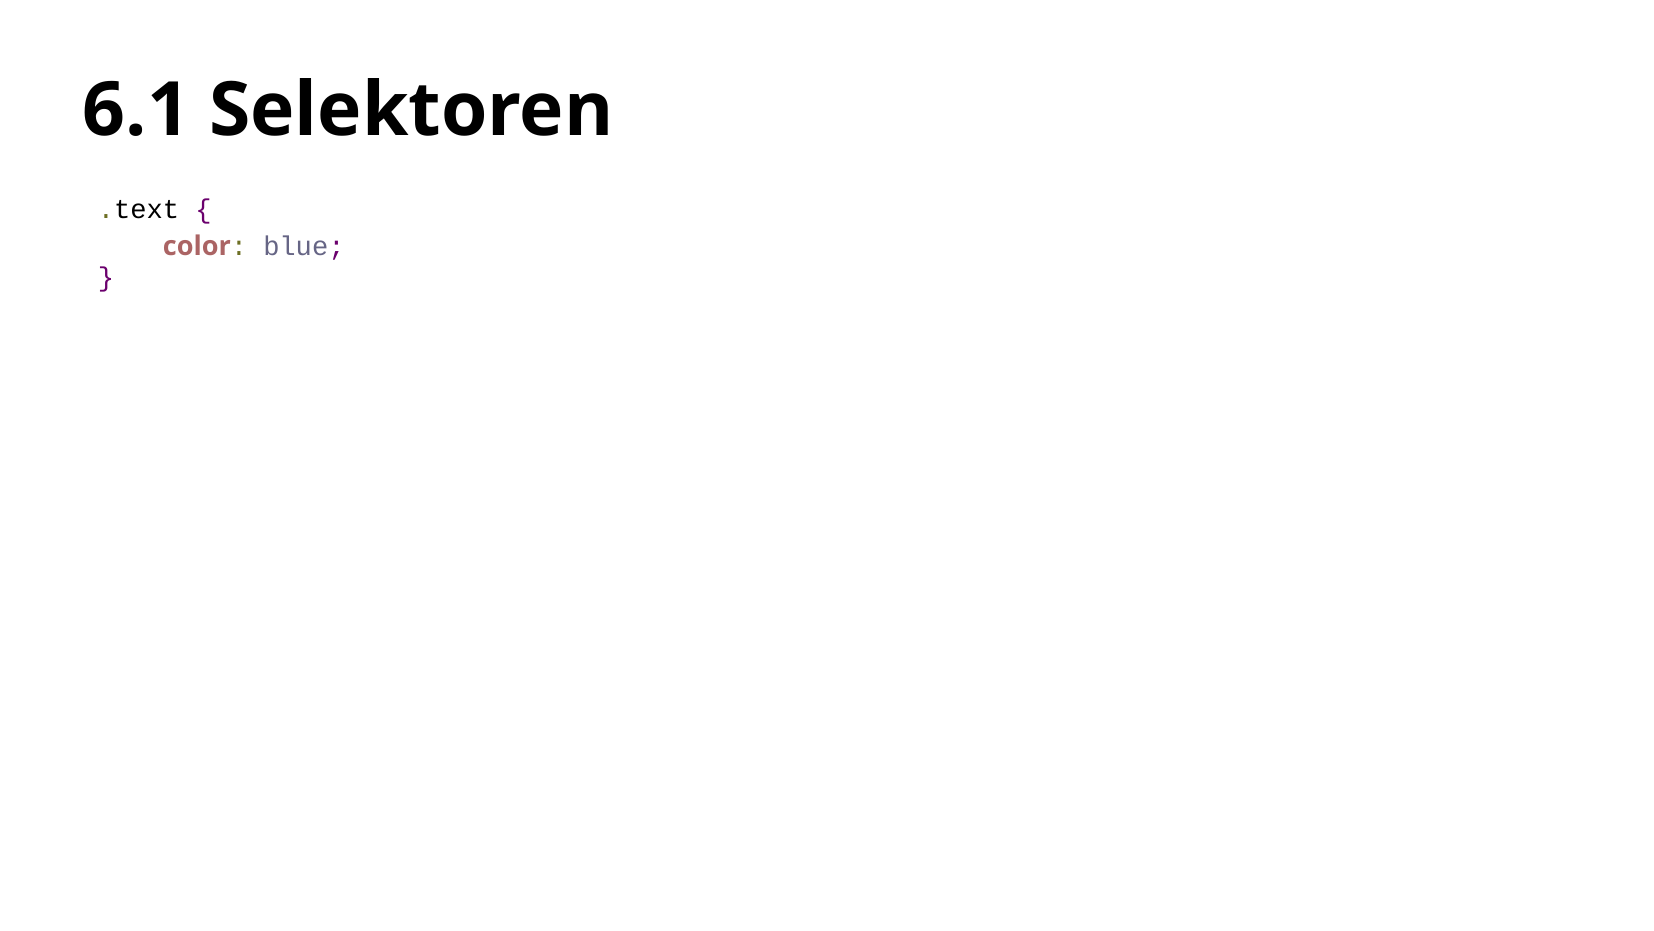

# 6.1 Selektoren
.text {
 color: blue;
}